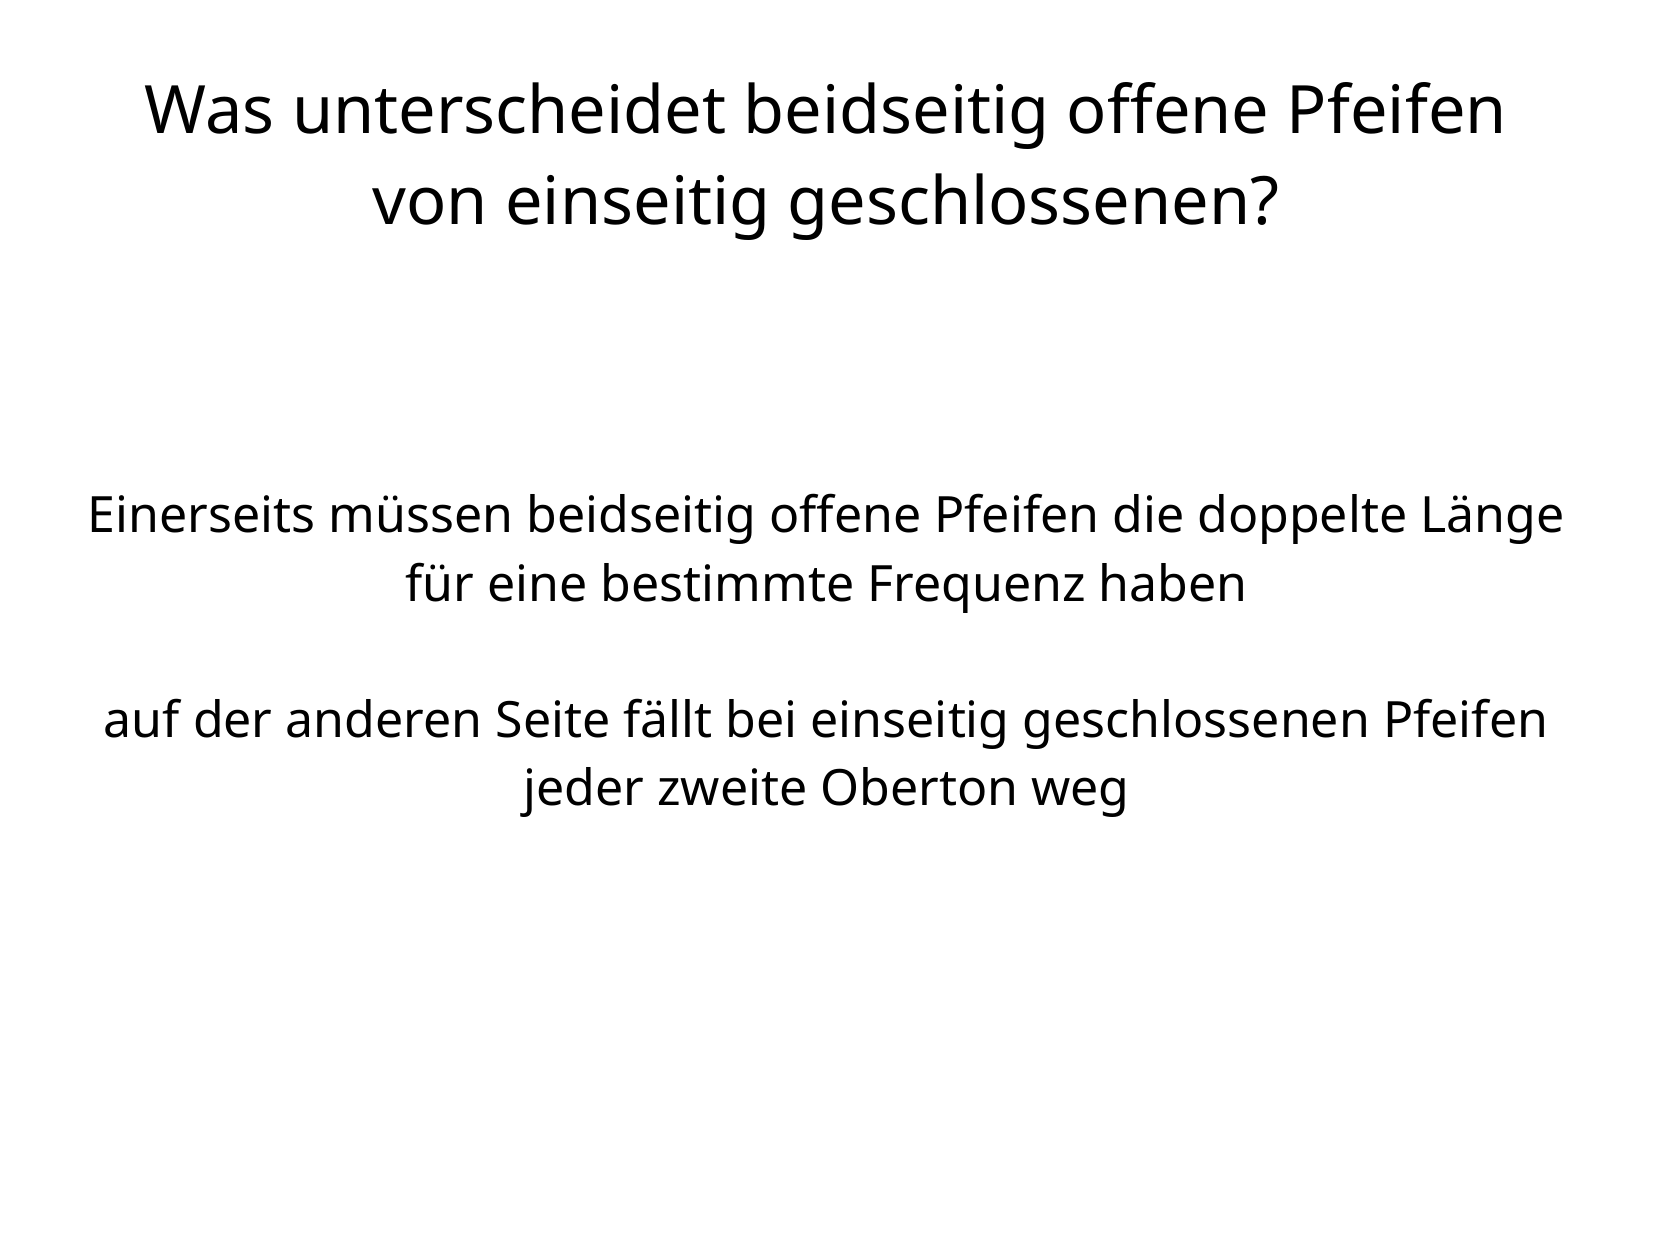

# Was unterscheidet beidseitig offene Pfeifen von einseitig geschlossenen?
Einerseits müssen beidseitig offene Pfeifen die doppelte Länge für eine bestimmte Frequenz haben
auf der anderen Seite fällt bei einseitig geschlossenen Pfeifen jeder zweite Oberton weg